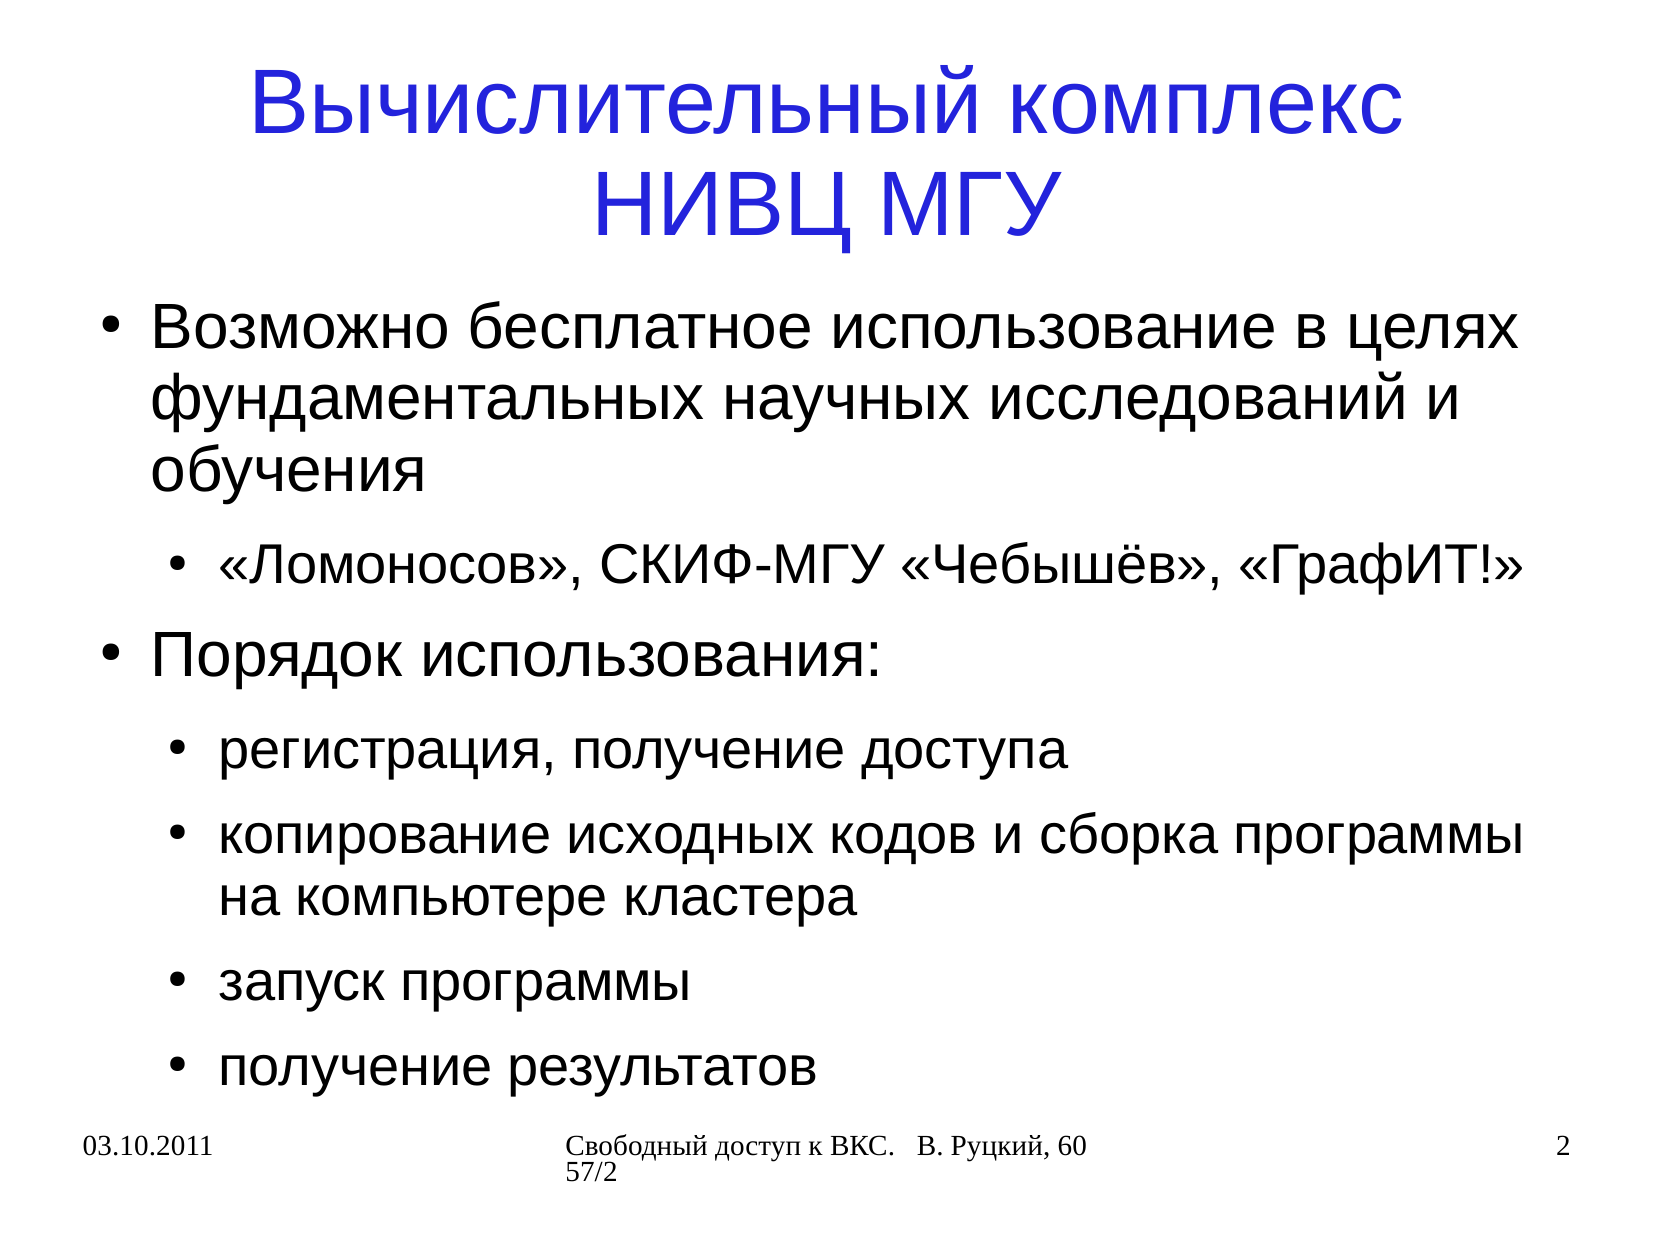

# Вычислительный комплекс НИВЦ МГУ
Возможно бесплатное использование в целях фундаментальных научных исследований и обучения
«Ломоносов», СКИФ-МГУ «Чебышёв», «ГрафИТ!»
Порядок использования:
регистрация, получение доступа
копирование исходных кодов и сборка программы на компьютере кластера
запуск программы
получение результатов
03.10.2011
Свободный доступ к ВКС. В. Руцкий, 6057/2
2